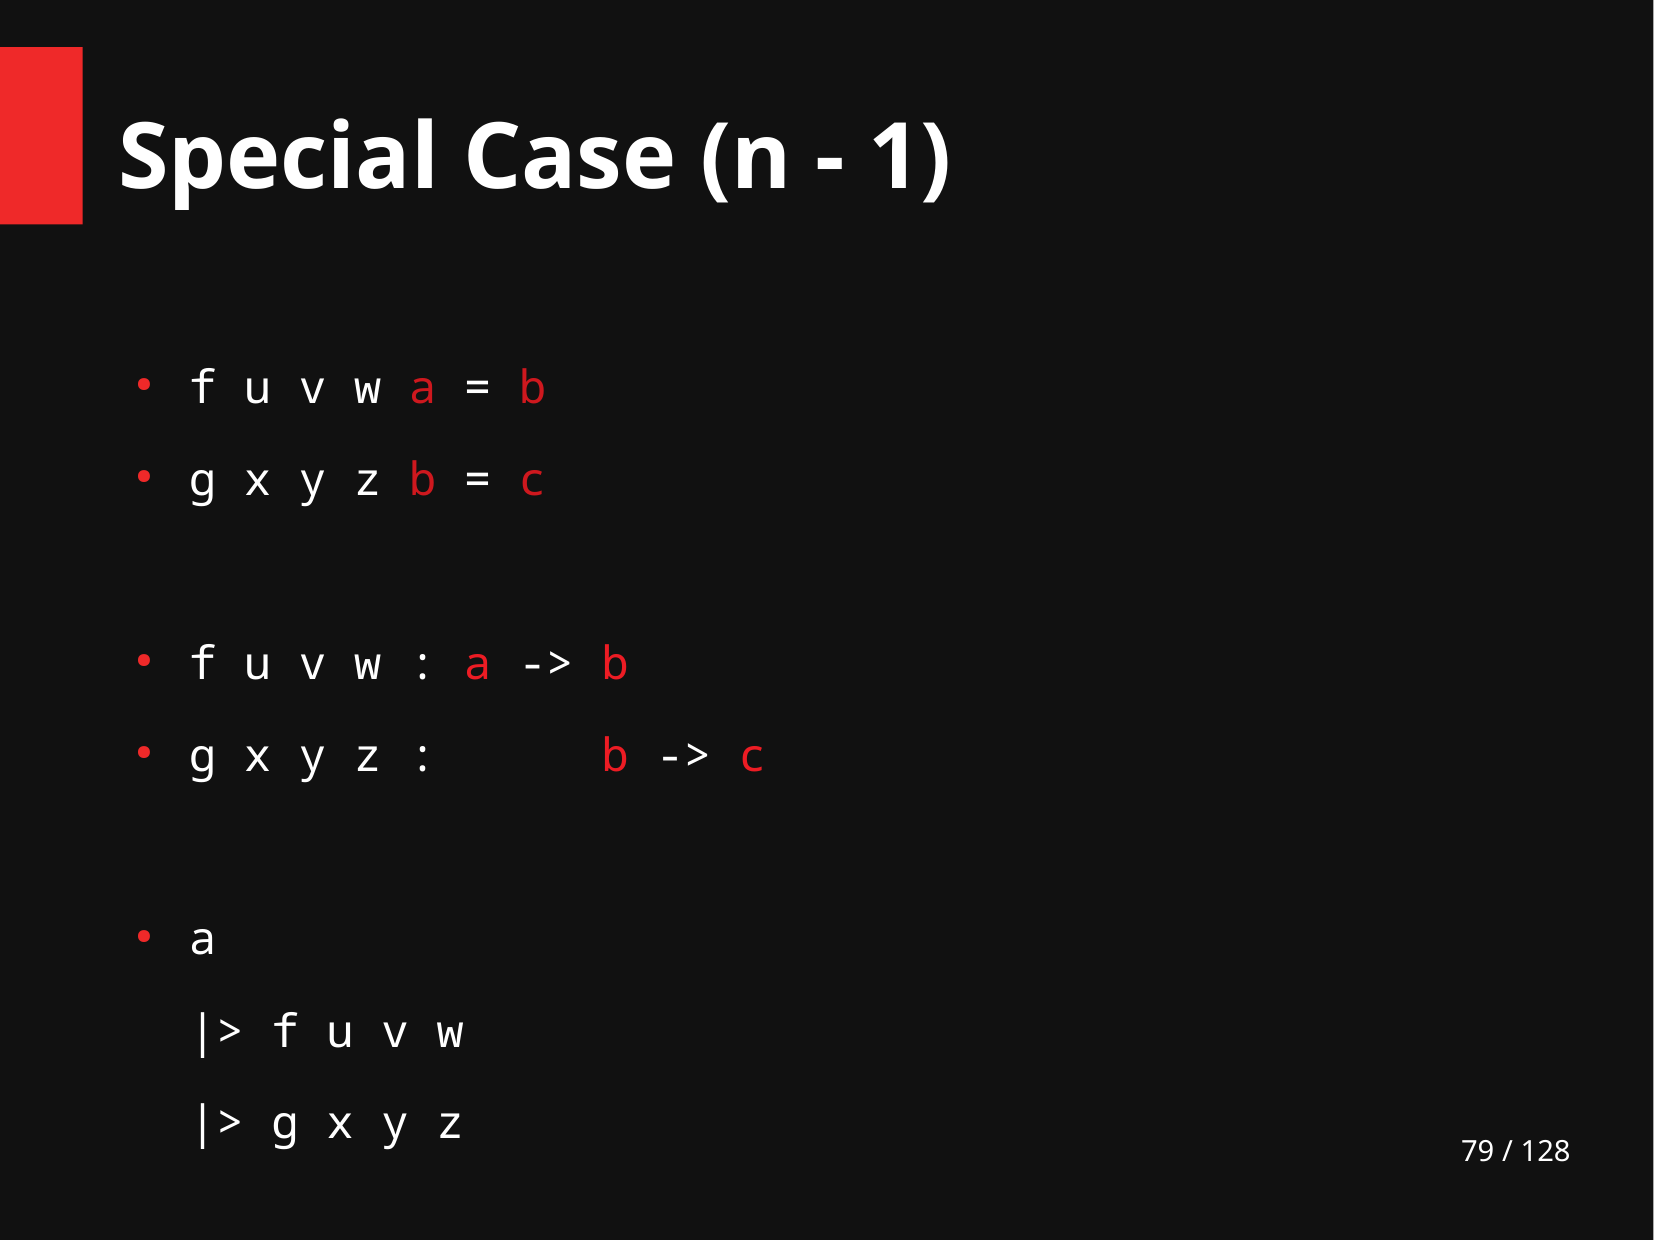

# Special Case (n - 1)
f u v w a = b
g x y z b = c
f u v w : a -> b
g x y z : b -> c
a
|> f u v w
|> g x y z
79